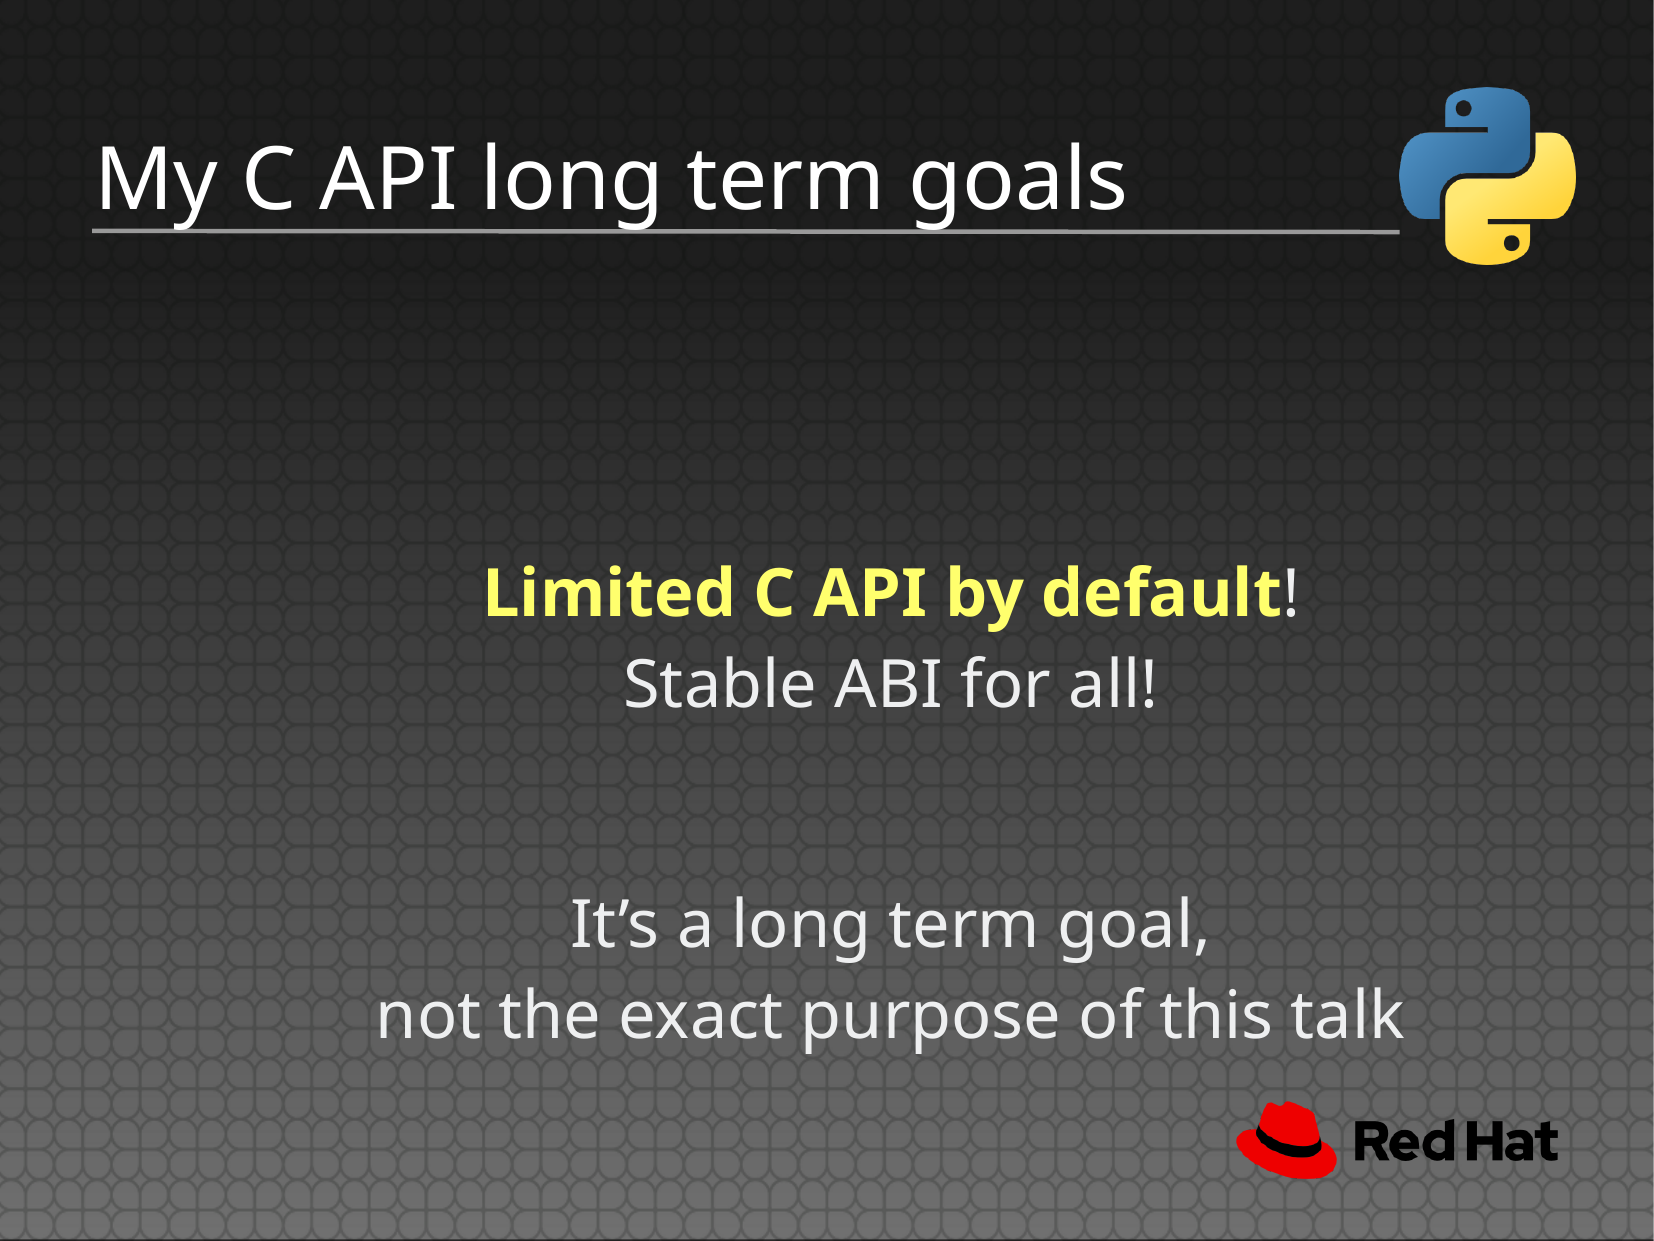

My C API long term goals
# Limited C API by default! Stable ABI for all!
It’s a long term goal,
not the exact purpose of this talk